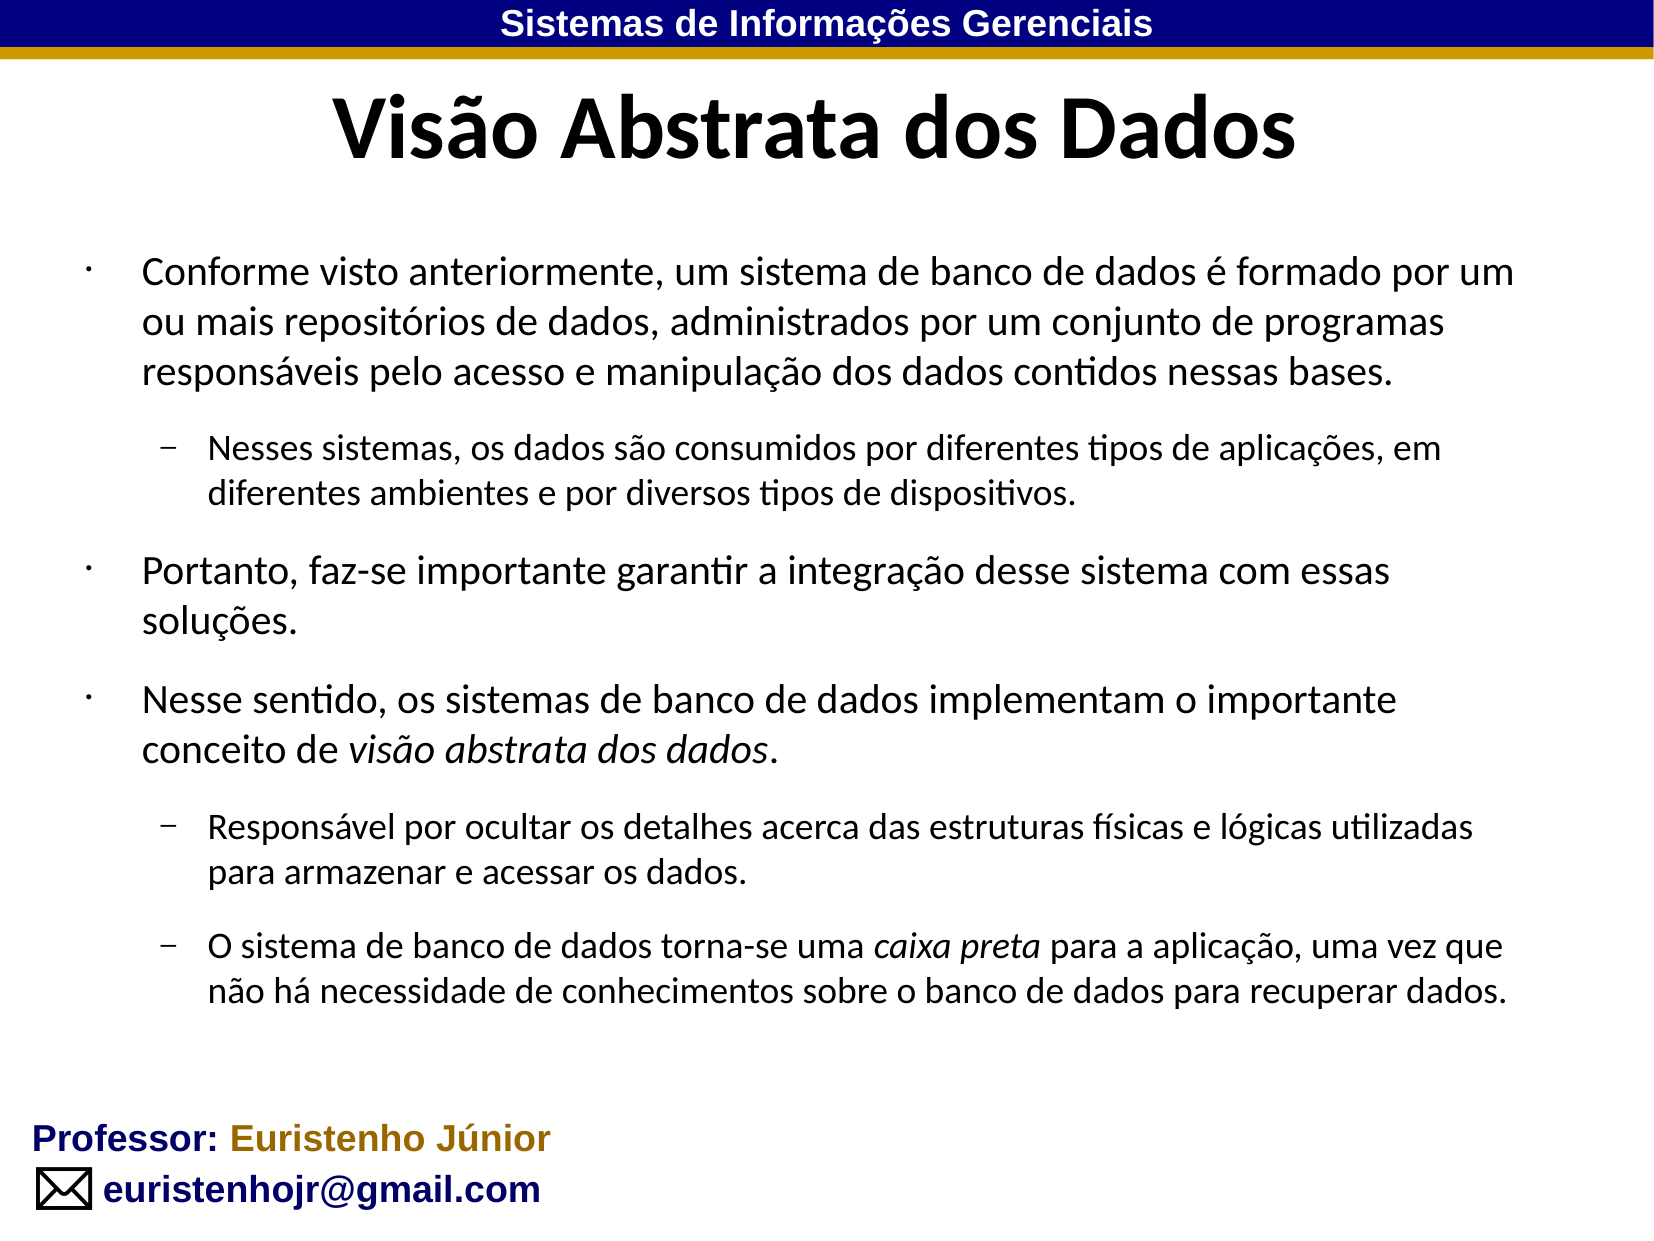

Empreendedorismo
Sistemas de Informações Gerenciais
# Visão Abstrata dos Dados
Conforme visto anteriormente, um sistema de banco de dados é formado por um ou mais repositórios de dados, administrados por um conjunto de programas responsáveis pelo acesso e manipulação dos dados contidos nessas bases.
Nesses sistemas, os dados são consumidos por diferentes tipos de aplicações, em diferentes ambientes e por diversos tipos de dispositivos.
Portanto, faz-se importante garantir a integração desse sistema com essas soluções.
Nesse sentido, os sistemas de banco de dados implementam o importante conceito de visão abstrata dos dados.
Responsável por ocultar os detalhes acerca das estruturas físicas e lógicas utilizadas para armazenar e acessar os dados.
O sistema de banco de dados torna-se uma caixa preta para a aplicação, uma vez que não há necessidade de conhecimentos sobre o banco de dados para recuperar dados.
Professor: Euristenho Júnior
euristenhojr@gmail.com